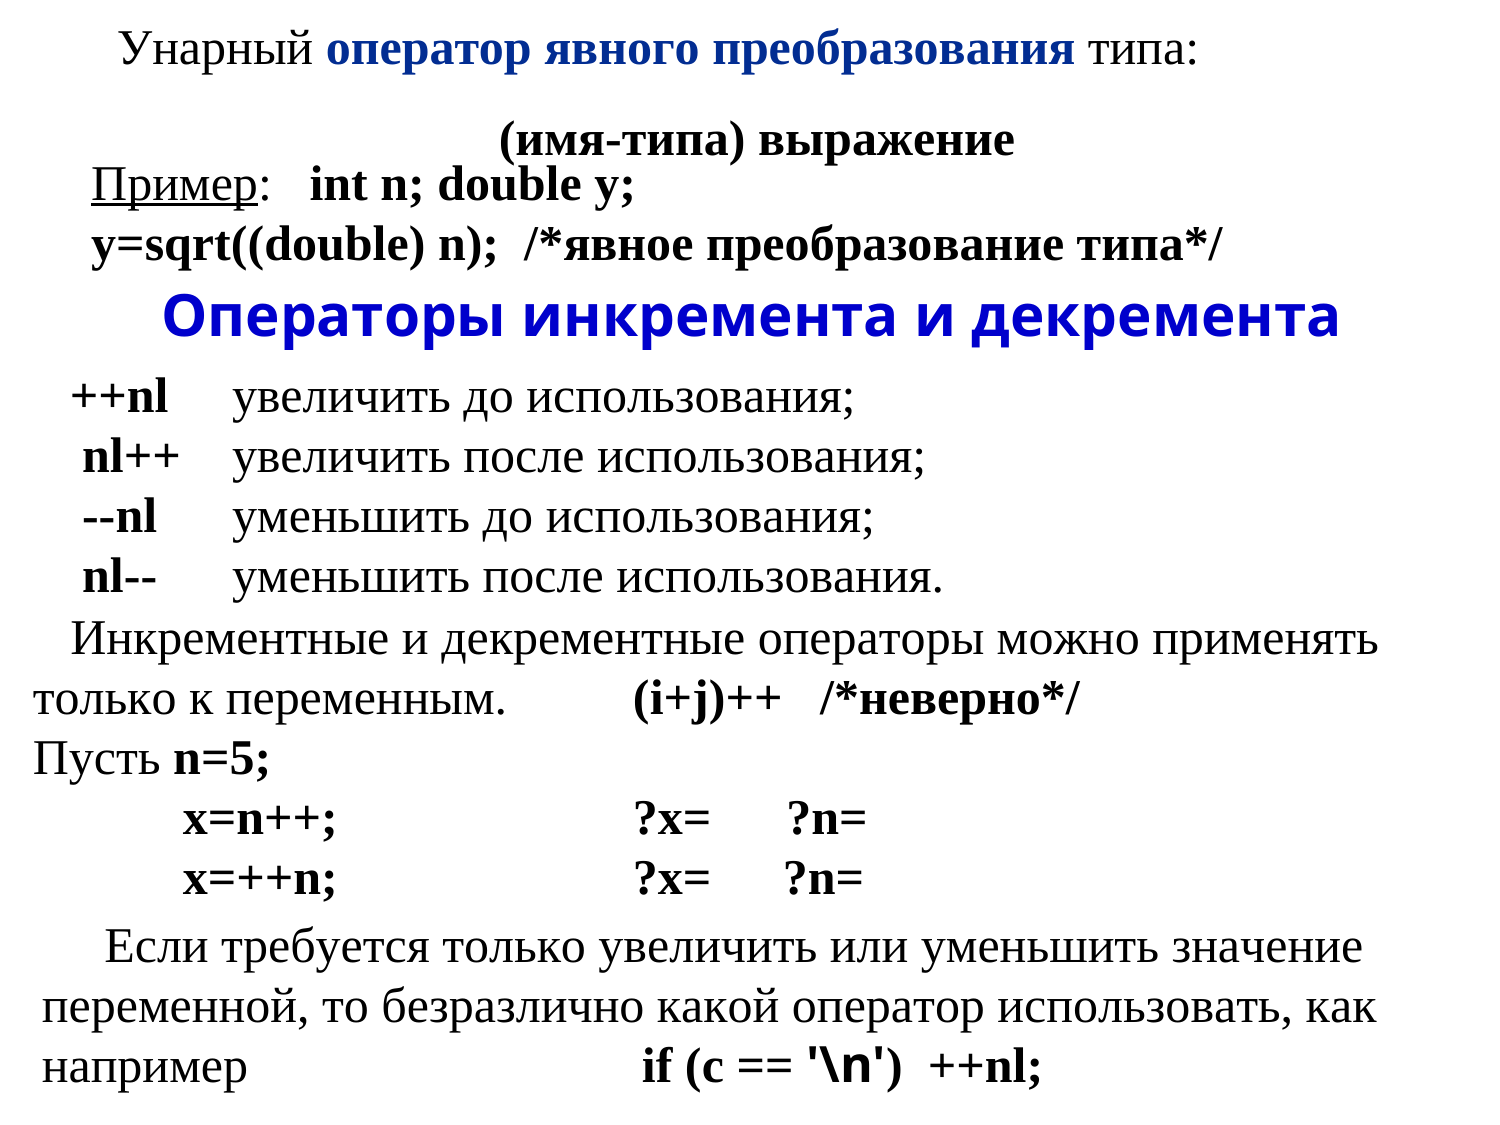

Унарный оператор явного преобразования типа:
(имя-типа) выражение
Пример: int n; double y;
y=sqrt((double) n); /*явное преобразование типа*/
Операторы инкремента и декремента
 ++nl 	увеличить до использования;
	nl++ 	увеличить после использования;
	--nl 	уменьшить до использования;
 	nl-- 	уменьшить после использования.
 Инкрементные и декрементные операторы можно применять только к переменным. 	(i+j)++ /*неверно*/
Пусть n=5;
	x=n++;		?x= ?n=
	x=++n;		?x=	?n=
 Если требуется только увеличить или уменьшить значение переменной, то безразлично какой оператор использовать, как например			if (c == '\n') ++nl;